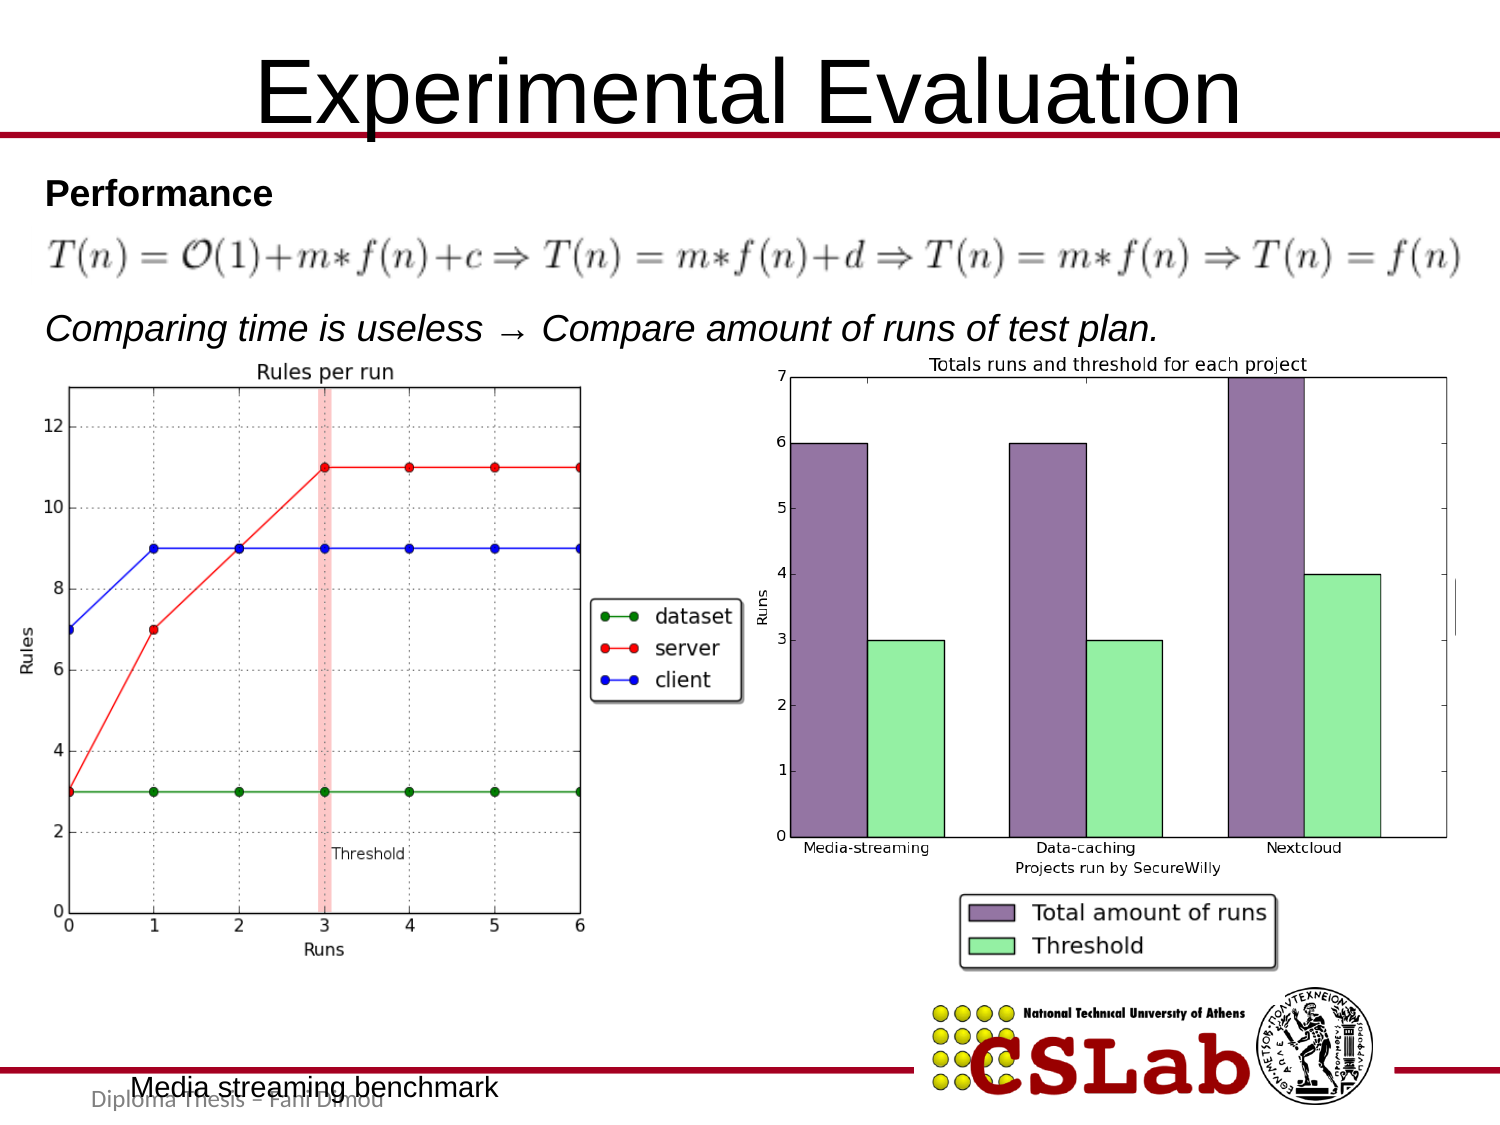

Experimental Evaluation
Performance
Comparing time is useless → Compare amount of runs of test plan.
	 Media streaming benchmark